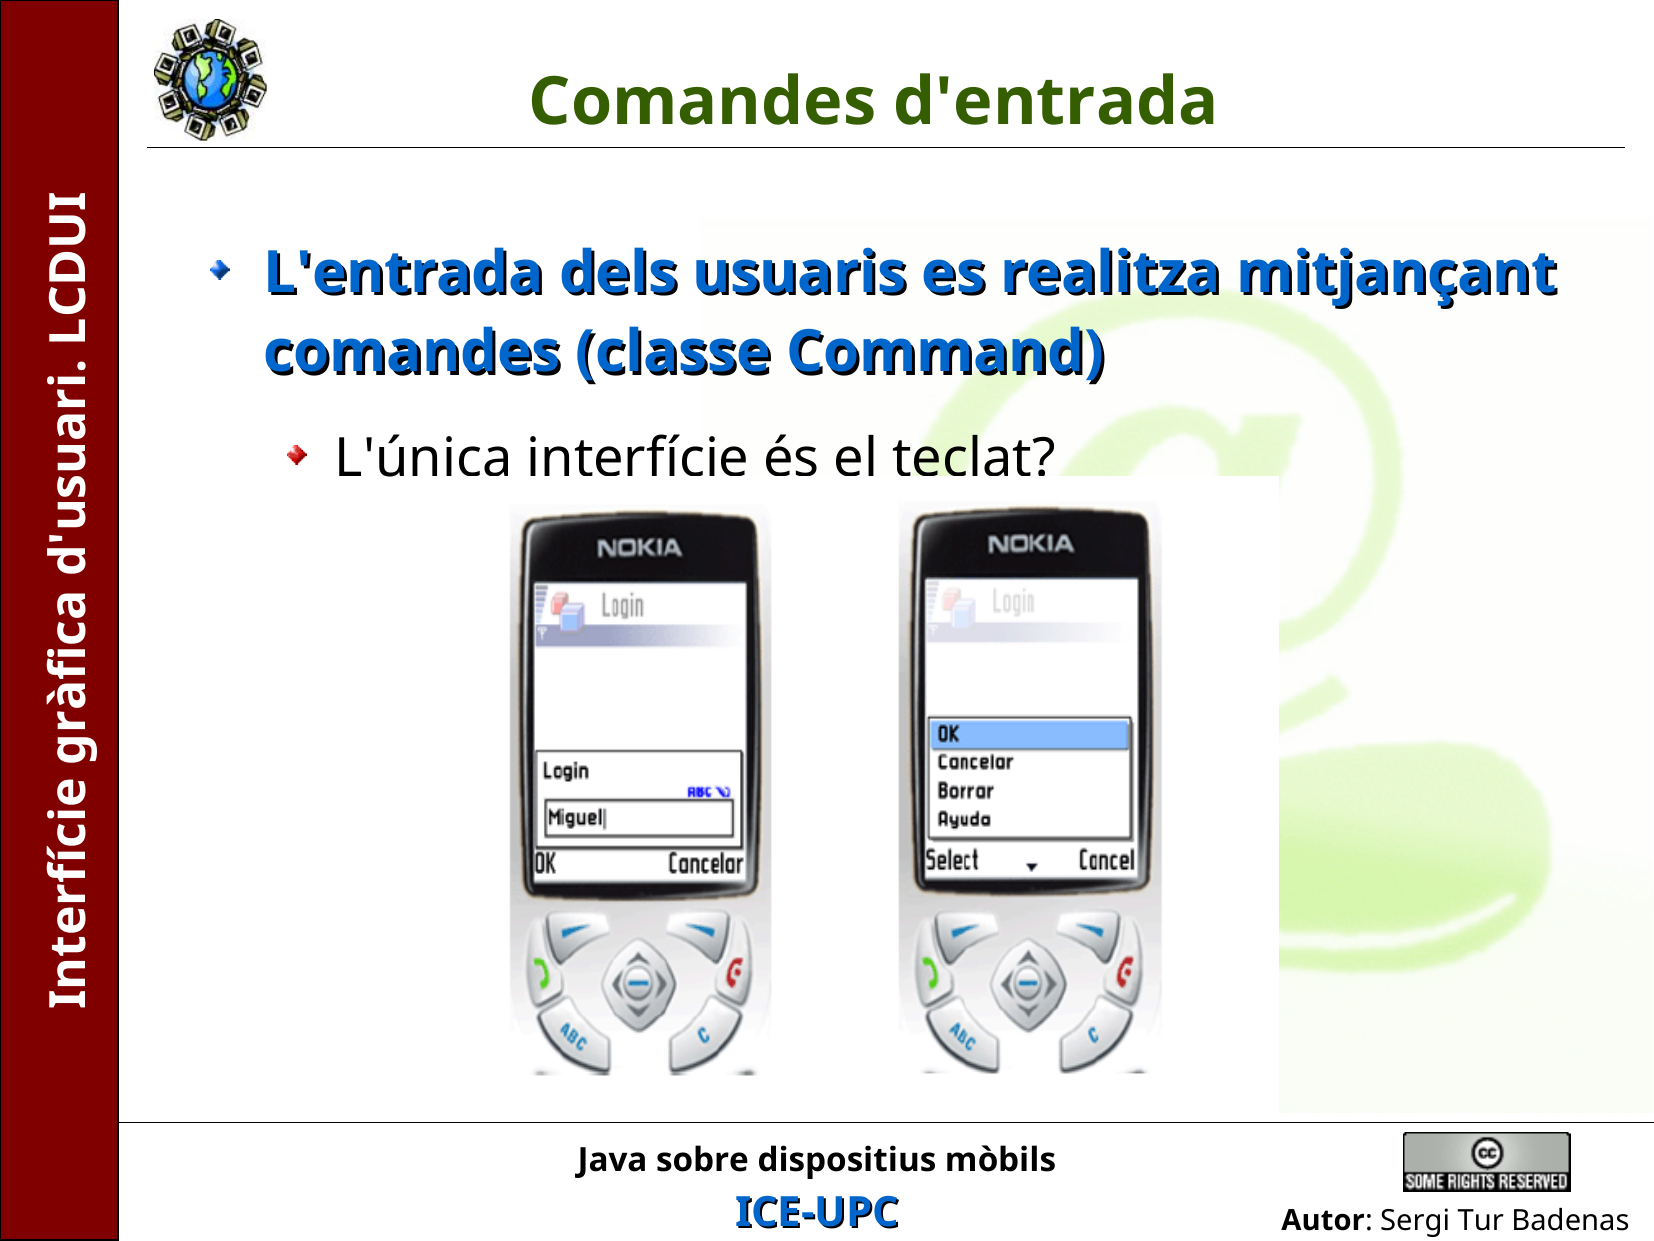

# Comandes d'entrada
L'entrada dels usuaris es realitza mitjançant comandes (classe Command)
L'única interfície és el teclat?